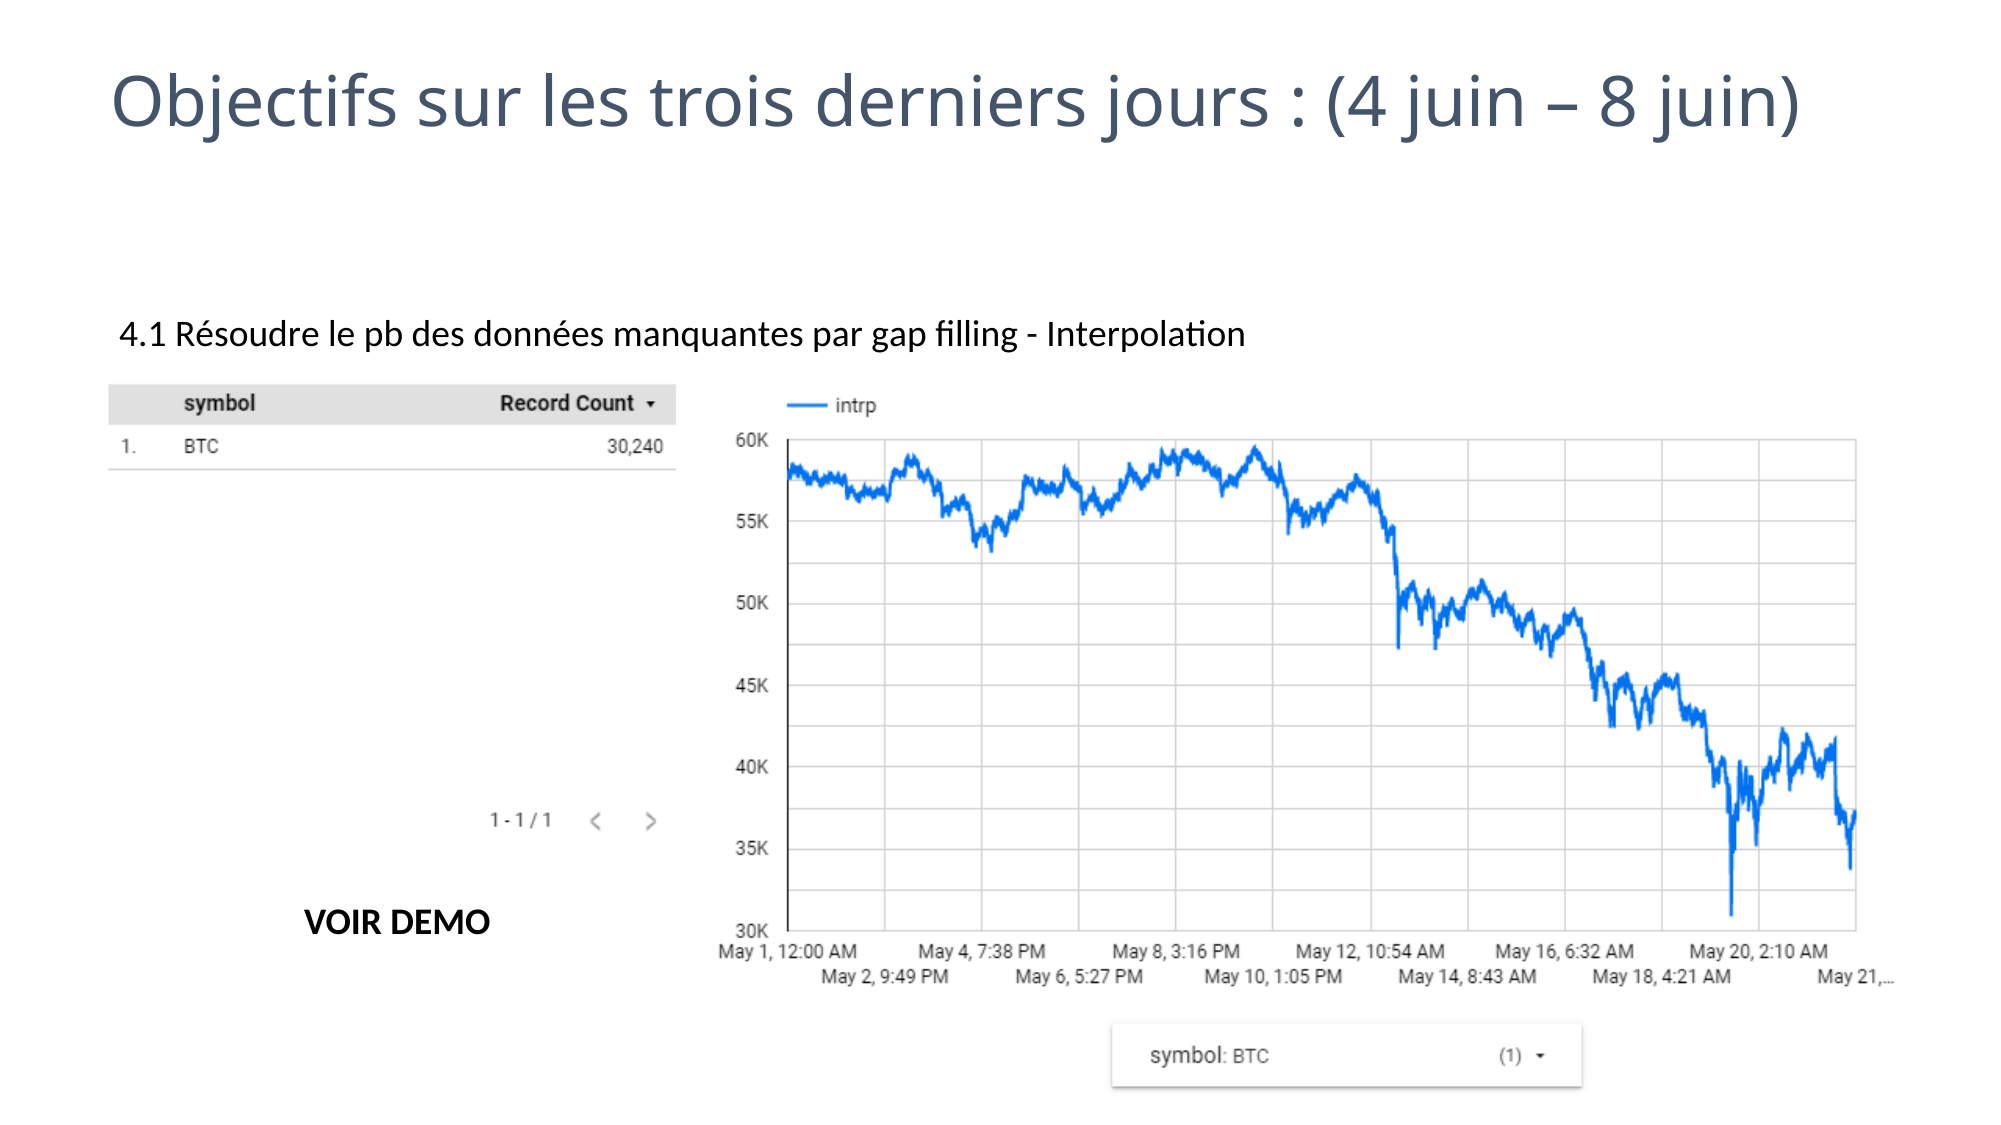

# Objectifs sur les trois derniers jours : (4 juin – 8 juin)
4.1 Résoudre le pb des données manquantes par gap filling - Interpolation
VOIR DEMO